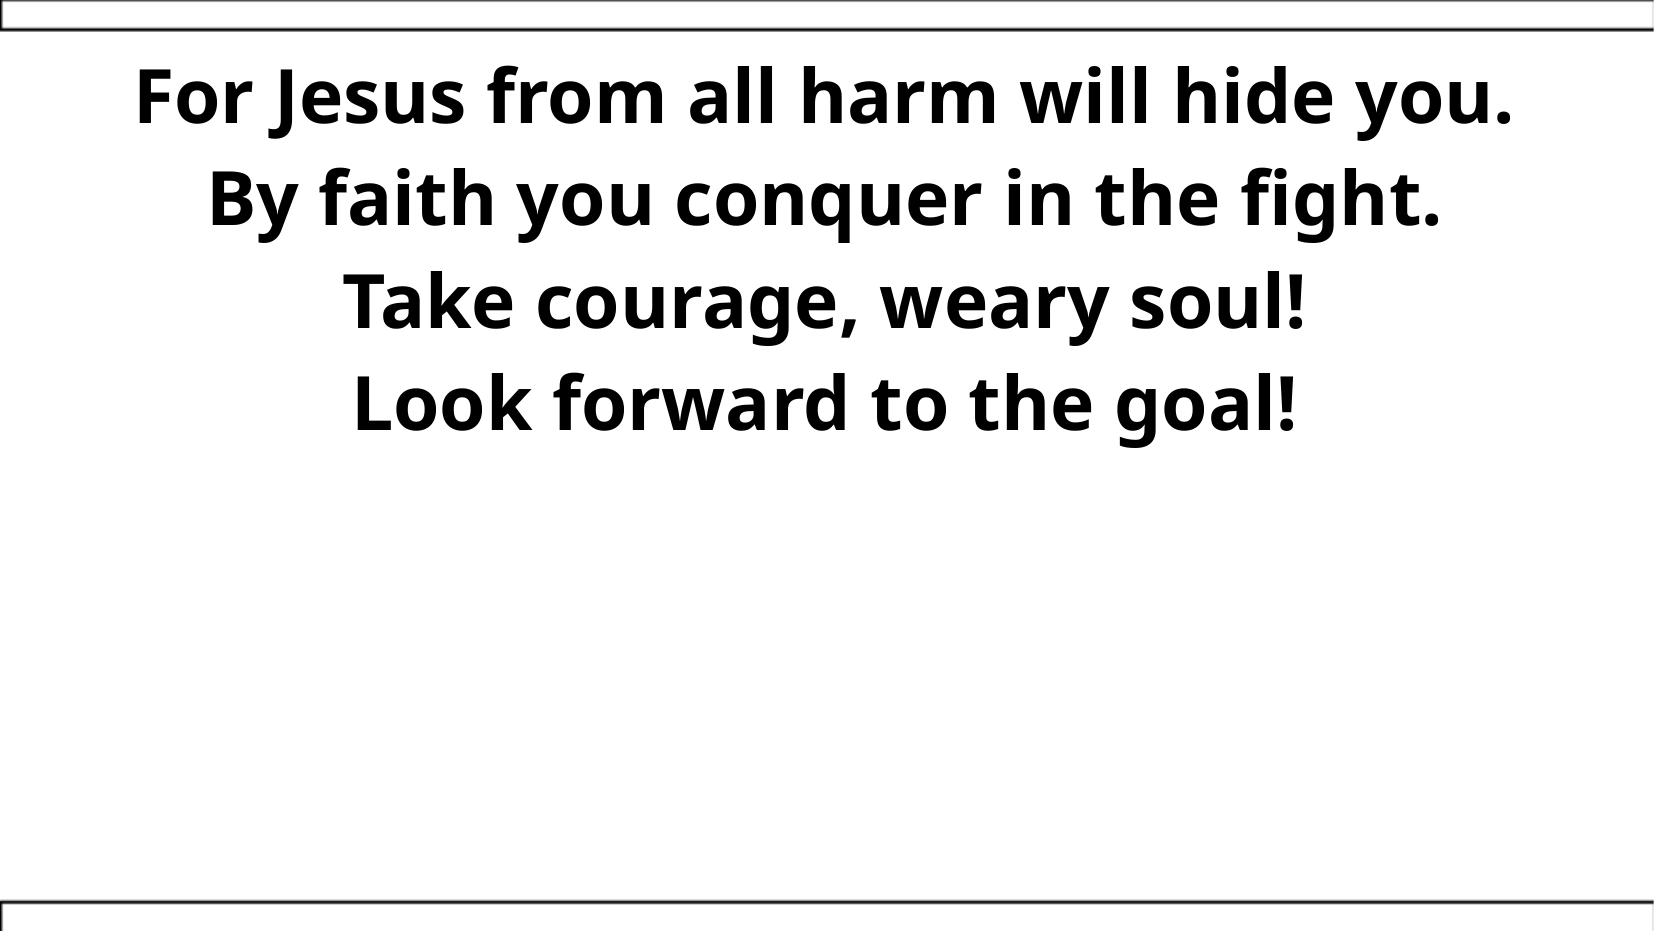

For Jesus from all harm will hide you.
By faith you conquer in the fight.
Take courage, weary soul!
Look forward to the goal!